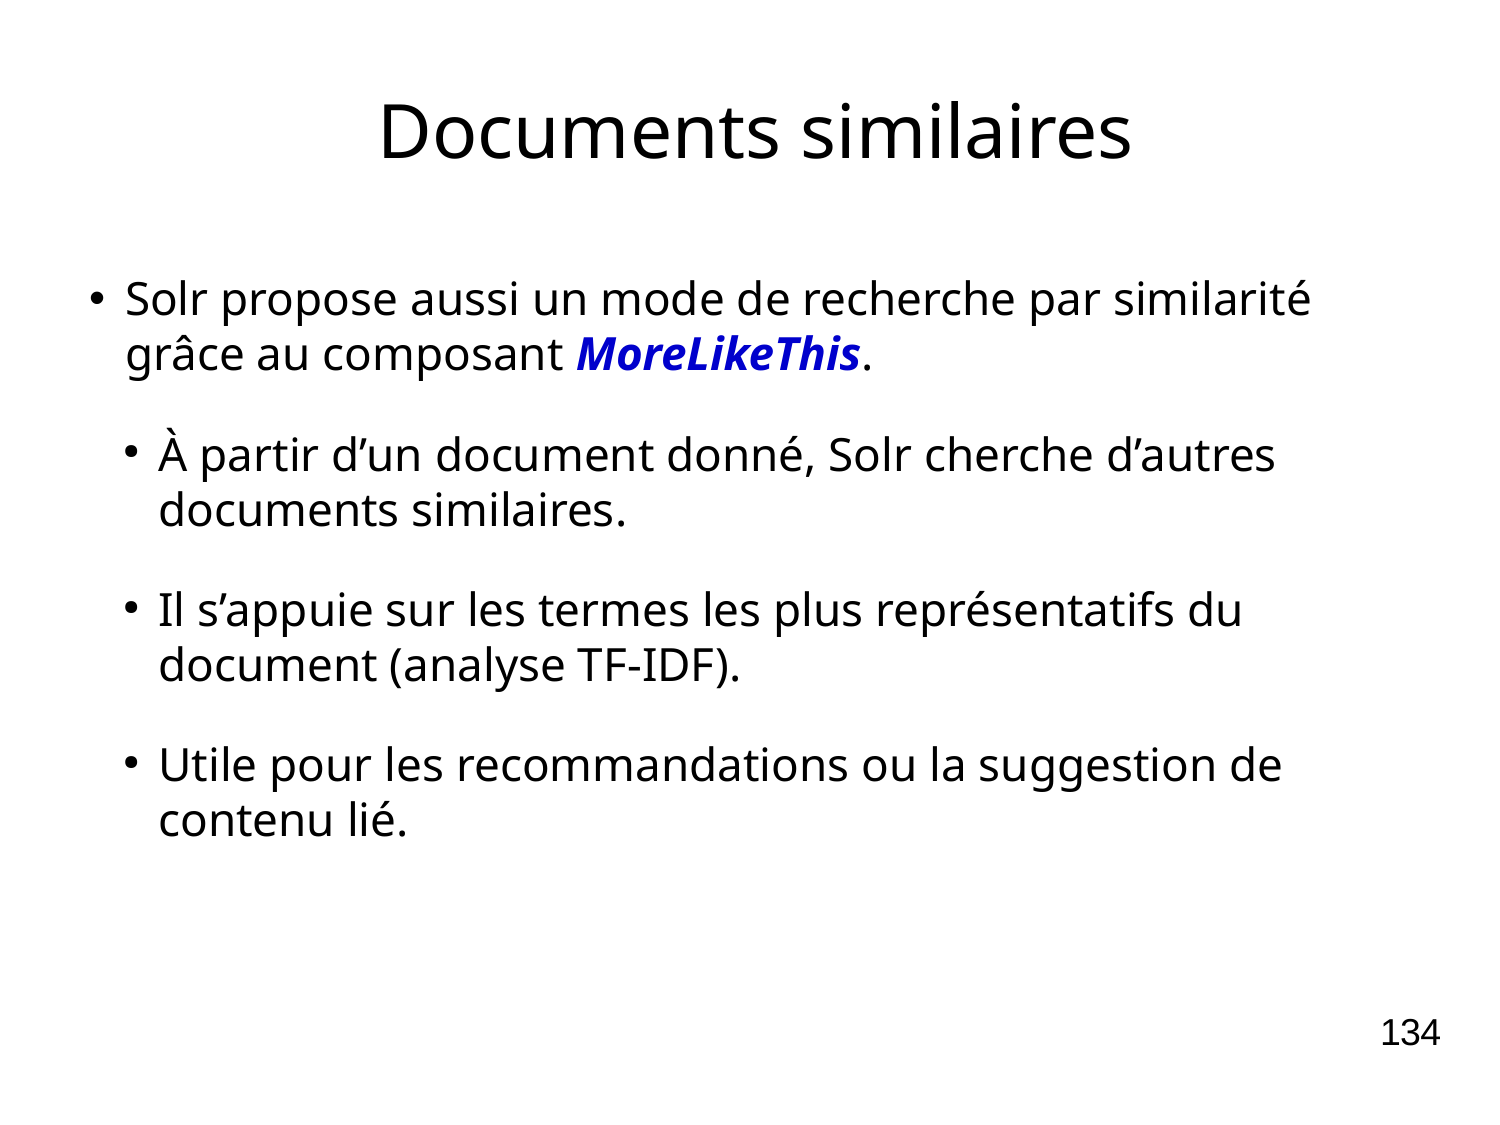

# Documents similaires
Solr propose aussi un mode de recherche par similarité grâce au composant MoreLikeThis.
À partir d’un document donné, Solr cherche d’autres documents similaires.
Il s’appuie sur les termes les plus représentatifs du document (analyse TF-IDF).
Utile pour les recommandations ou la suggestion de contenu lié.
134